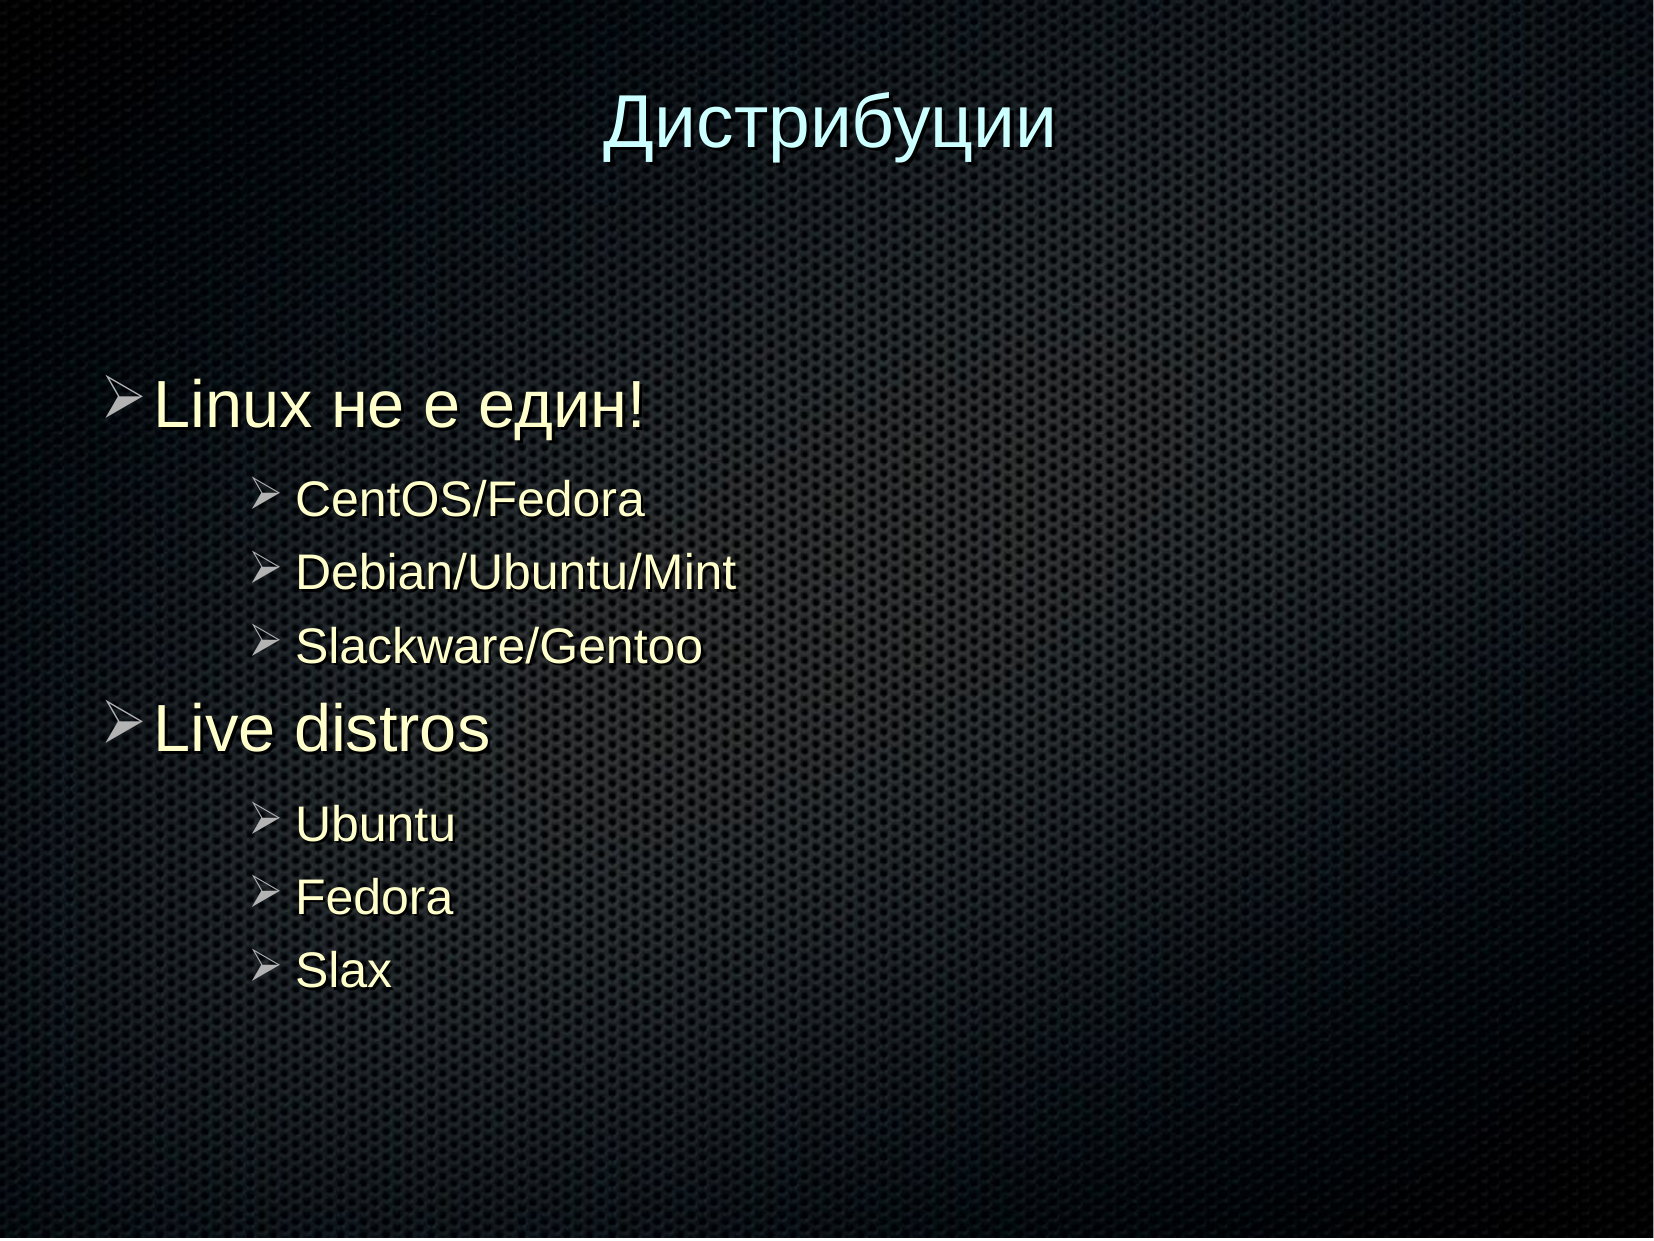

# Дистрибуции
Linux не е един!
CentOS/Fedora
Debian/Ubuntu/Mint
Slackware/Gentoo
Live distros
Ubuntu
Fedora
Slax